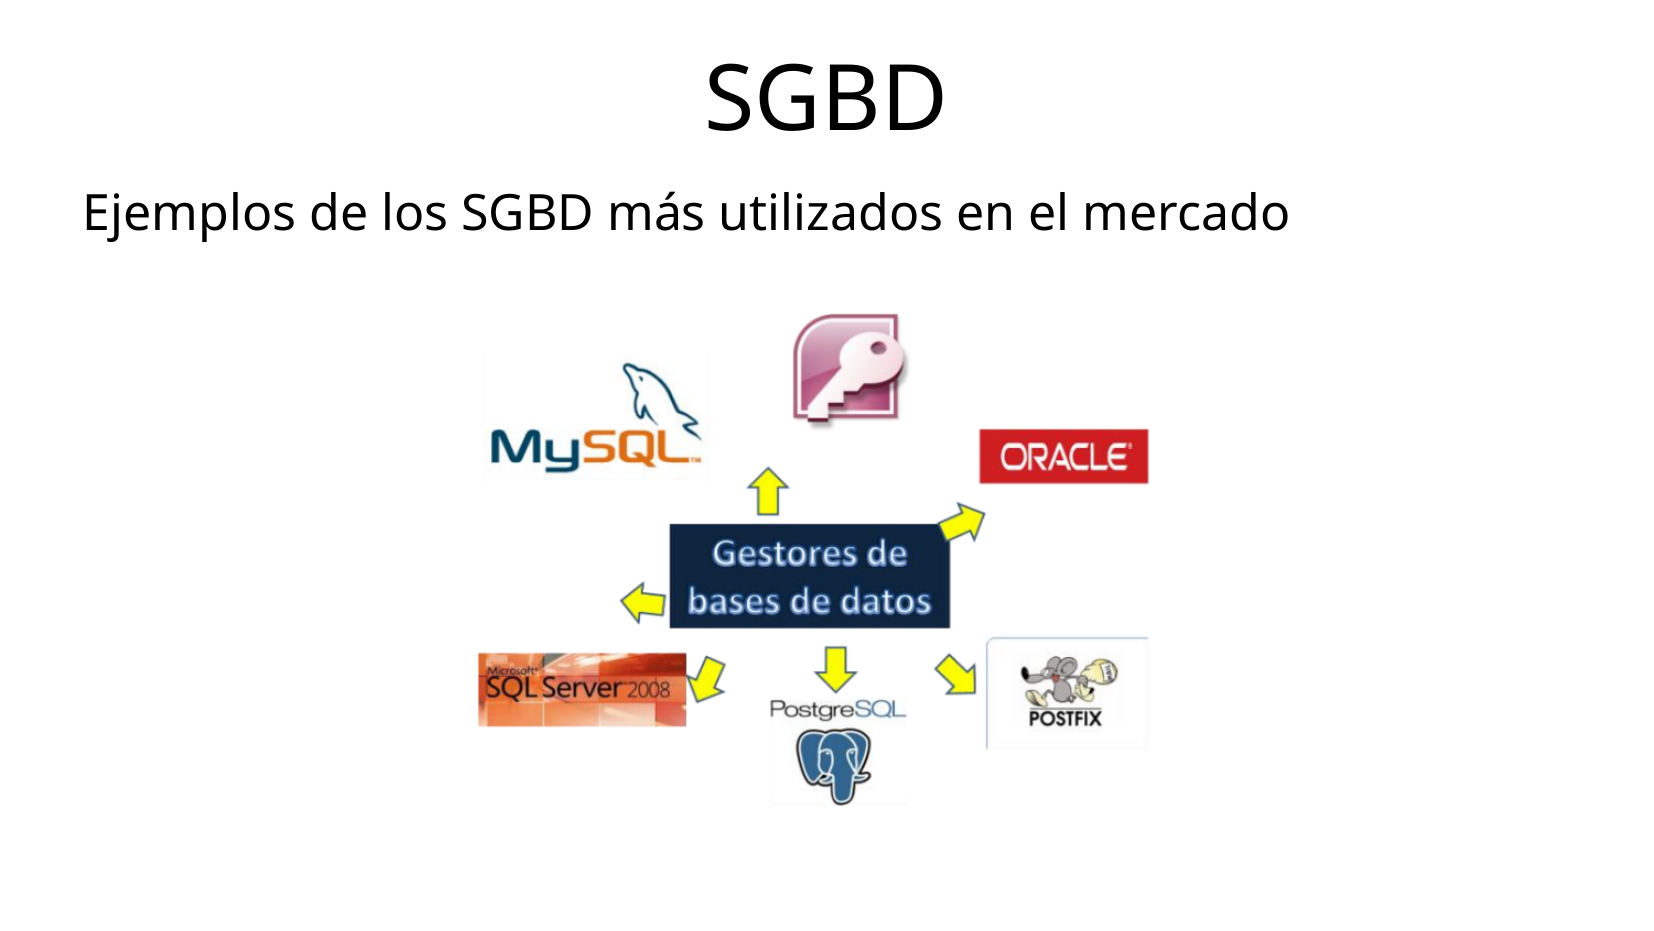

# SGBD
Ejemplos de los SGBD más utilizados en el mercado